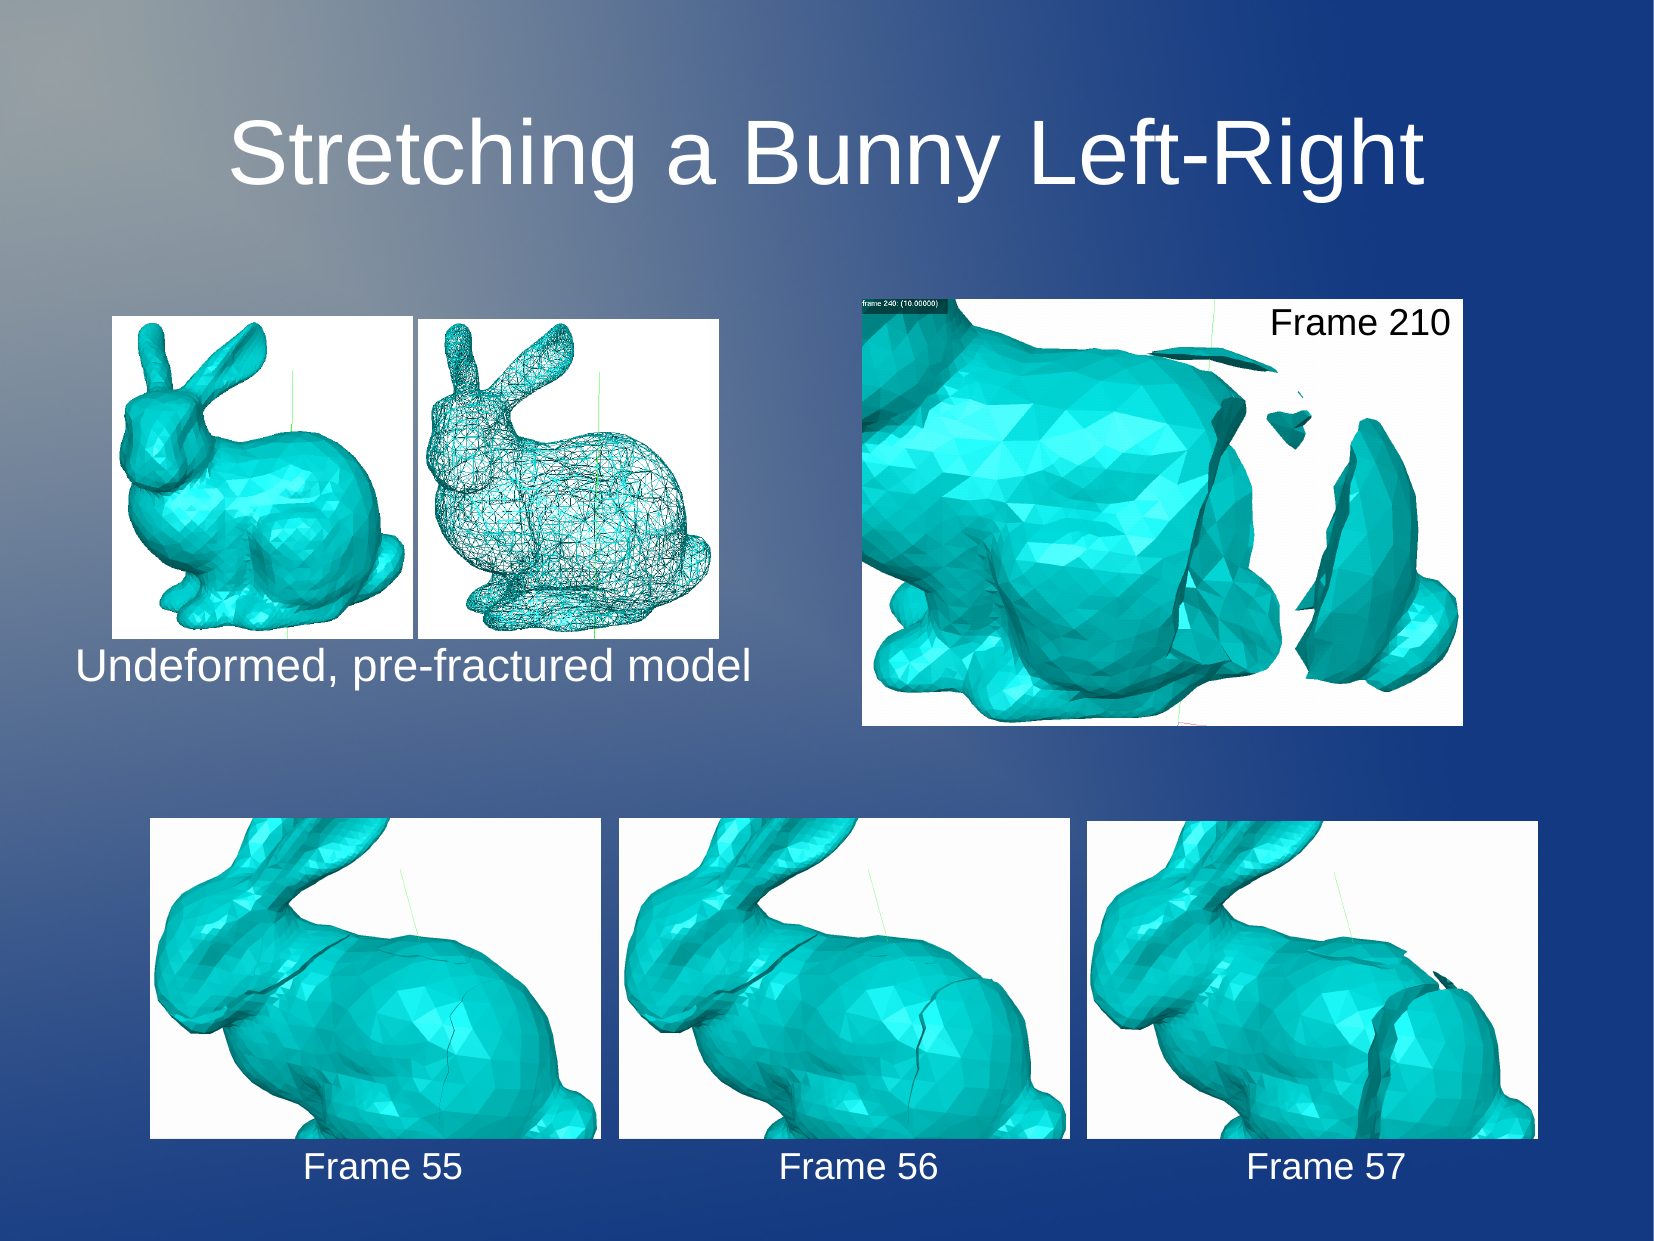

# Stretching a Bunny Left-Right
Frame 210
Undeformed, pre-fractured model
Frame 55
Frame 56
Frame 57